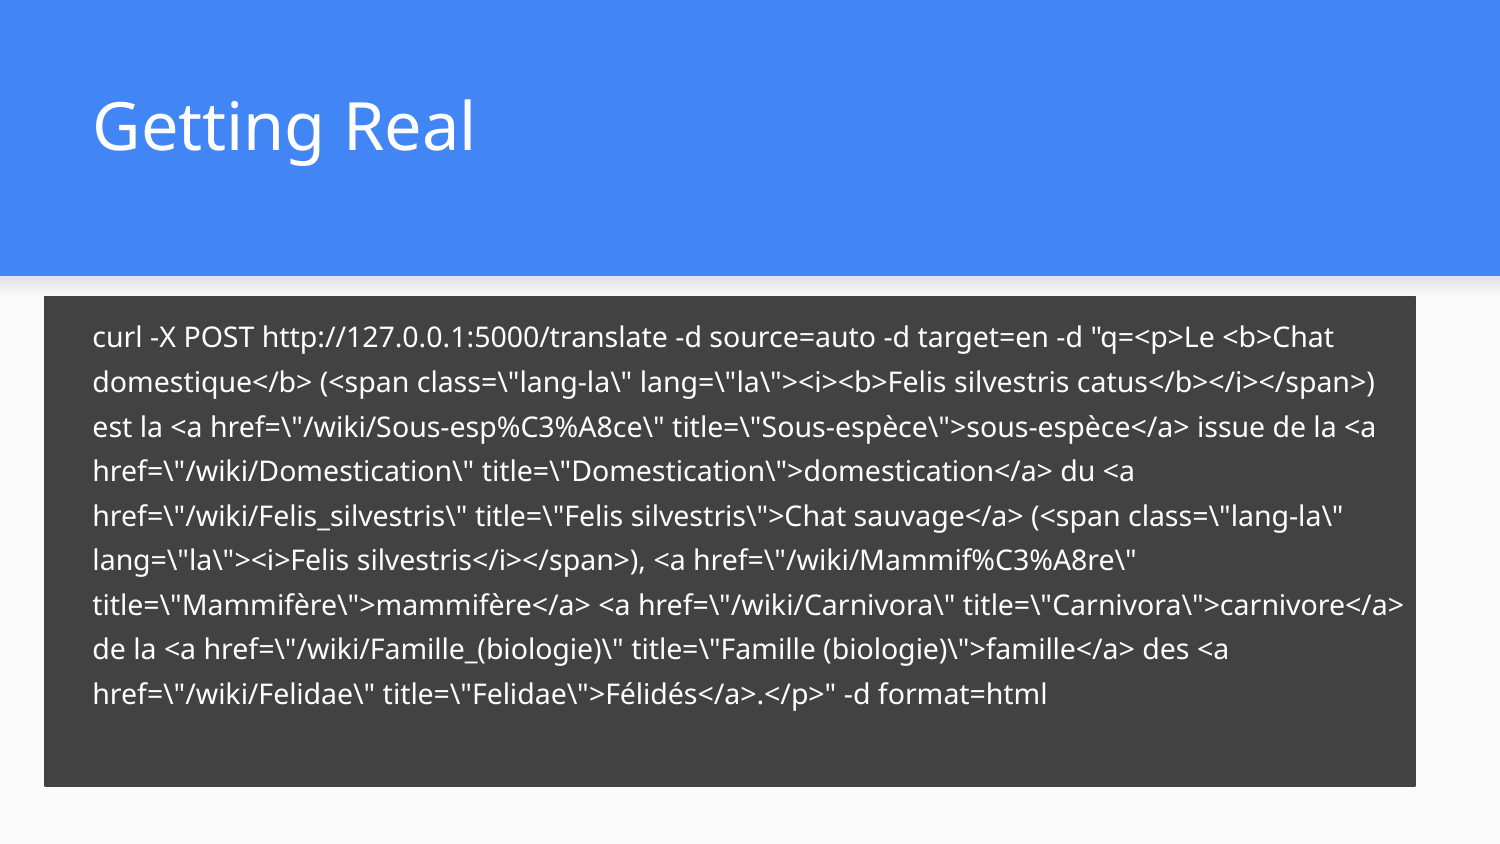

# Getting Real
curl -X POST http://127.0.0.1:5000/translate -d source=auto -d target=en -d "q=<p>Le <b>Chat domestique</b> (<span class=\"lang-la\" lang=\"la\"><i><b>Felis silvestris catus</b></i></span>) est la <a href=\"/wiki/Sous-esp%C3%A8ce\" title=\"Sous-espèce\">sous-espèce</a> issue de la <a href=\"/wiki/Domestication\" title=\"Domestication\">domestication</a> du <a href=\"/wiki/Felis_silvestris\" title=\"Felis silvestris\">Chat sauvage</a> (<span class=\"lang-la\" lang=\"la\"><i>Felis silvestris</i></span>), <a href=\"/wiki/Mammif%C3%A8re\" title=\"Mammifère\">mammifère</a> <a href=\"/wiki/Carnivora\" title=\"Carnivora\">carnivore</a> de la <a href=\"/wiki/Famille_(biologie)\" title=\"Famille (biologie)\">famille</a> des <a href=\"/wiki/Felidae\" title=\"Felidae\">Félidés</a>.</p>" -d format=html